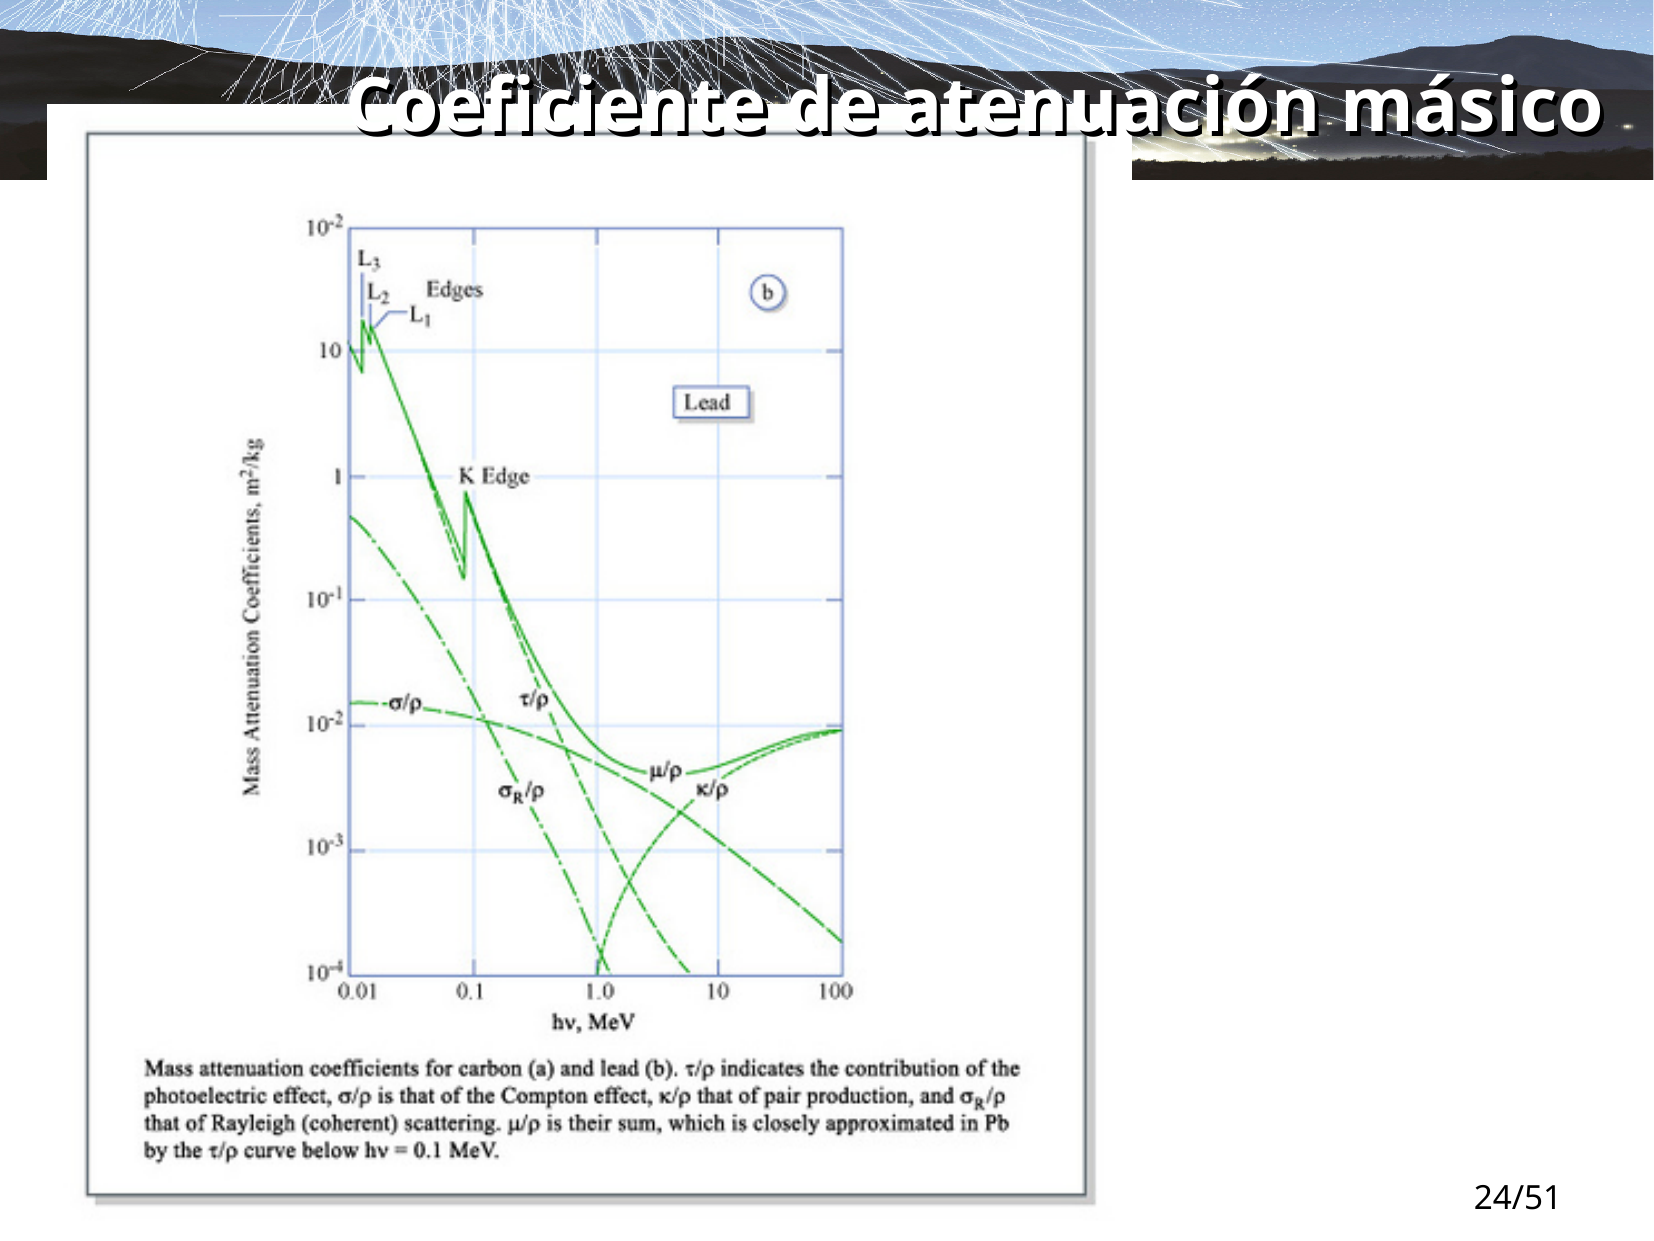

# Coeficiente de atenuación másico
ITeDA 2017
Asorey - AP - U02 - EAS
24